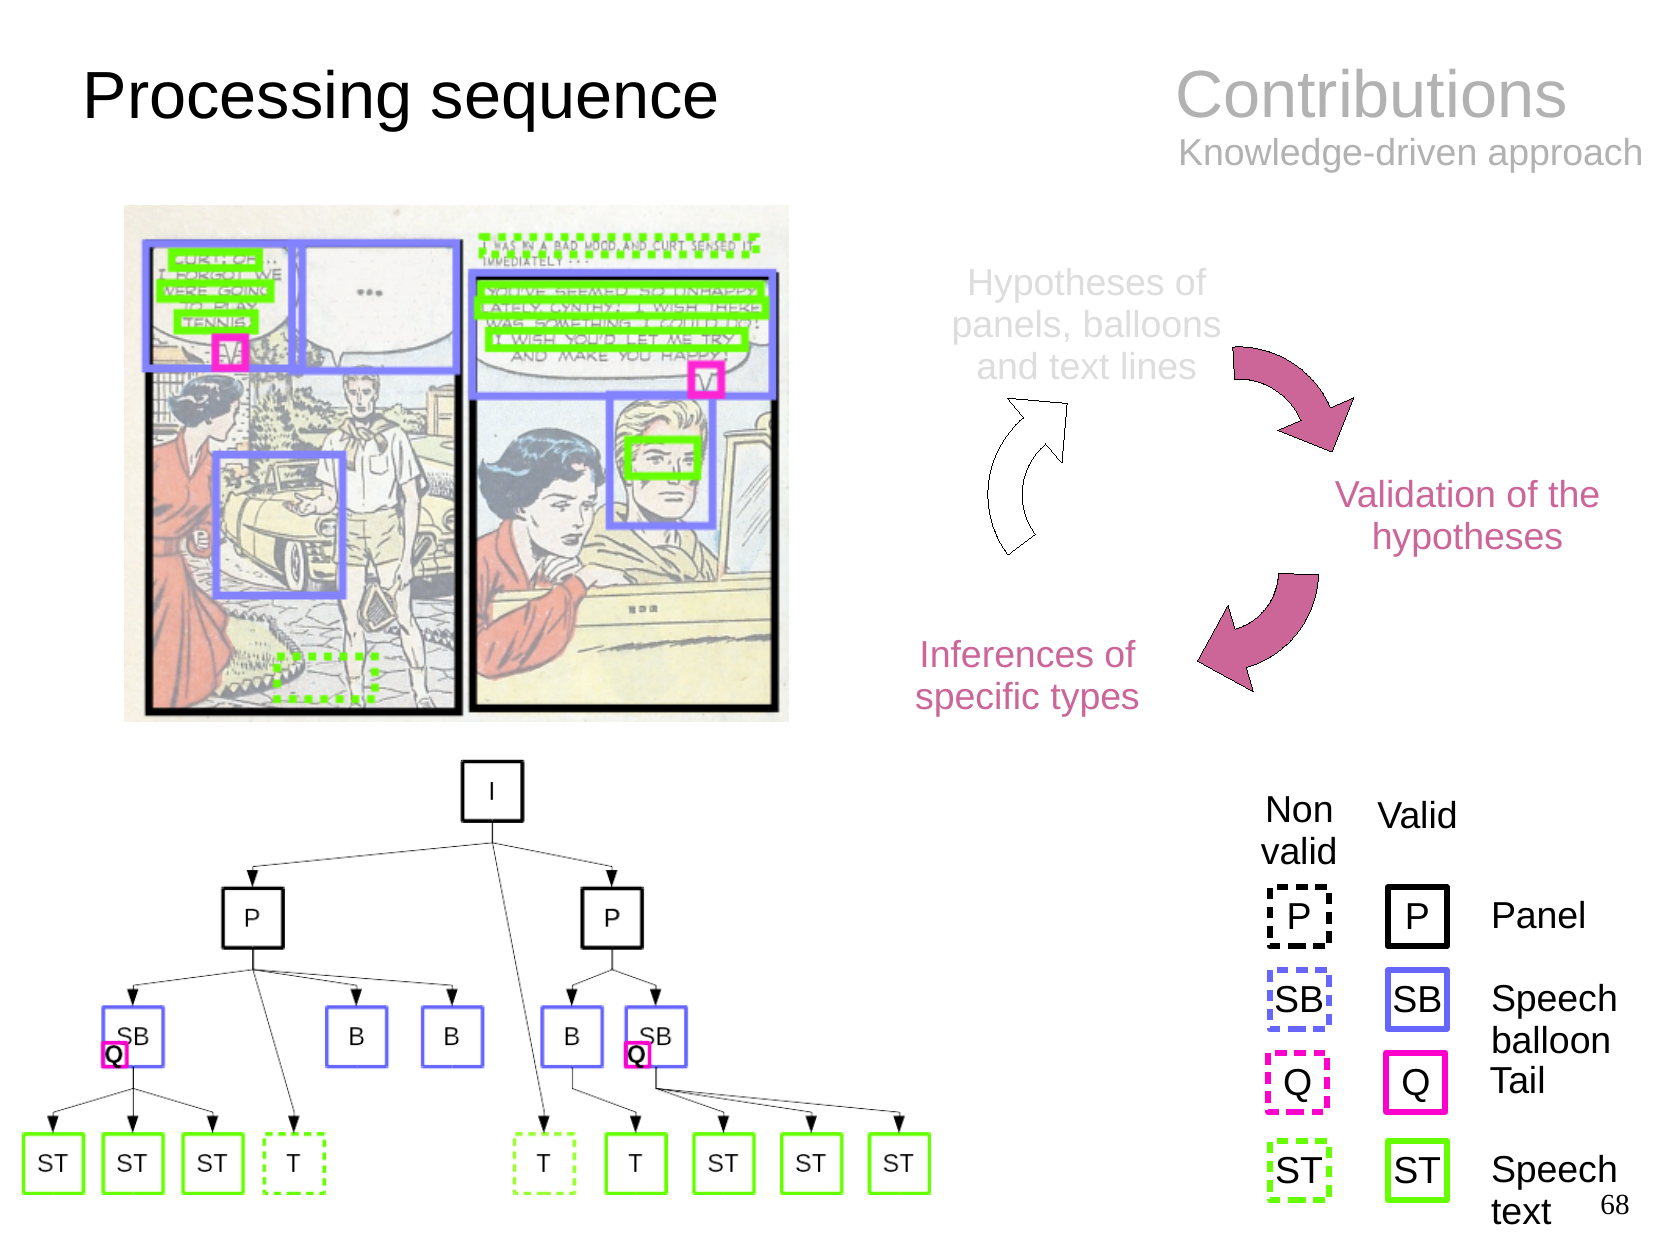

# Processing sequence
Hypotheses of
panels, balloons
and text lines
Validation of the
hypotheses
Inferences of
specific types
Non
valid
Valid
P
P
Panel
SB
SB
Speech balloon
Q
Q
Tail
ST
ST
Speech text
68